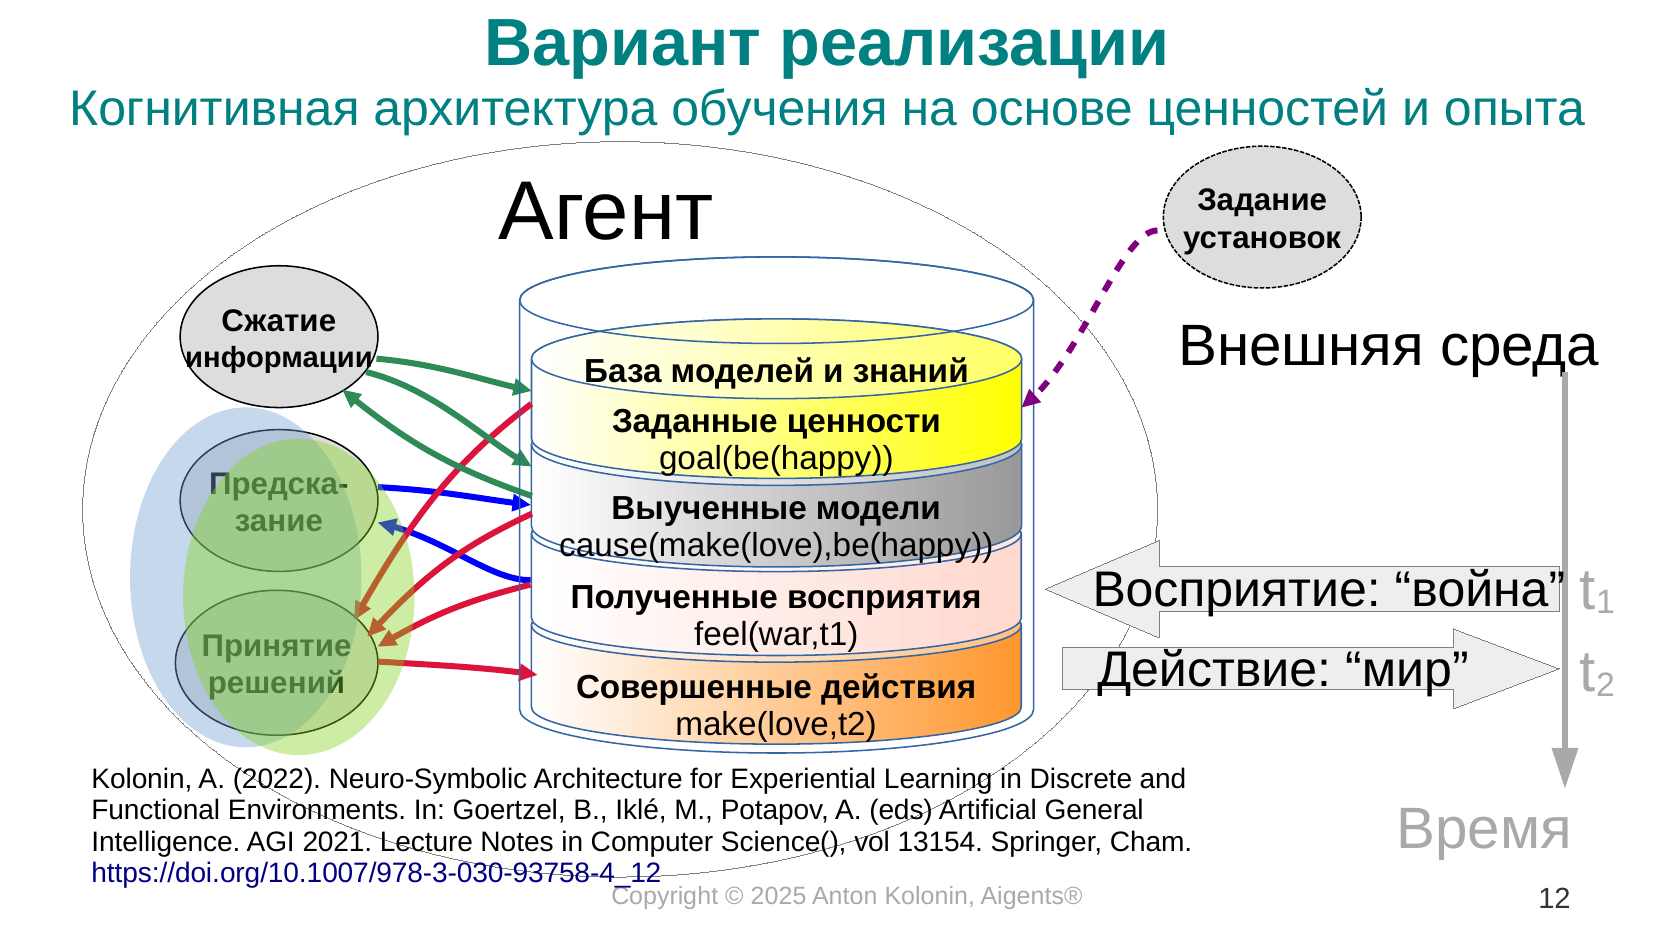

Вариант реализации
Когнитивная архитектура обучения на основе ценностей и опыта
Задание
установок
Агент
База моделей и знаний
Сжатие
информации
Внешняя среда
Заданные ценности
goal(be(happy))
Выученные модели
cause(make(love),be(happy))
Полученные восприятия
feel(war,t1)
Совершенные действия
make(love,t2)
Предска-
зание
Восприятие: “война”
t1
Принятие
решений
Действие: “мир”
t2
Kolonin, A. (2022). Neuro-Symbolic Architecture for Experiential Learning in Discrete and Functional Environments. In: Goertzel, B., Iklé, M., Potapov, A. (eds) Artificial General Intelligence. AGI 2021. Lecture Notes in Computer Science(), vol 13154. Springer, Cham.
https://doi.org/10.1007/978-3-030-93758-4_12
Время
Copyright © 2025 Anton Kolonin, Aigents®
12